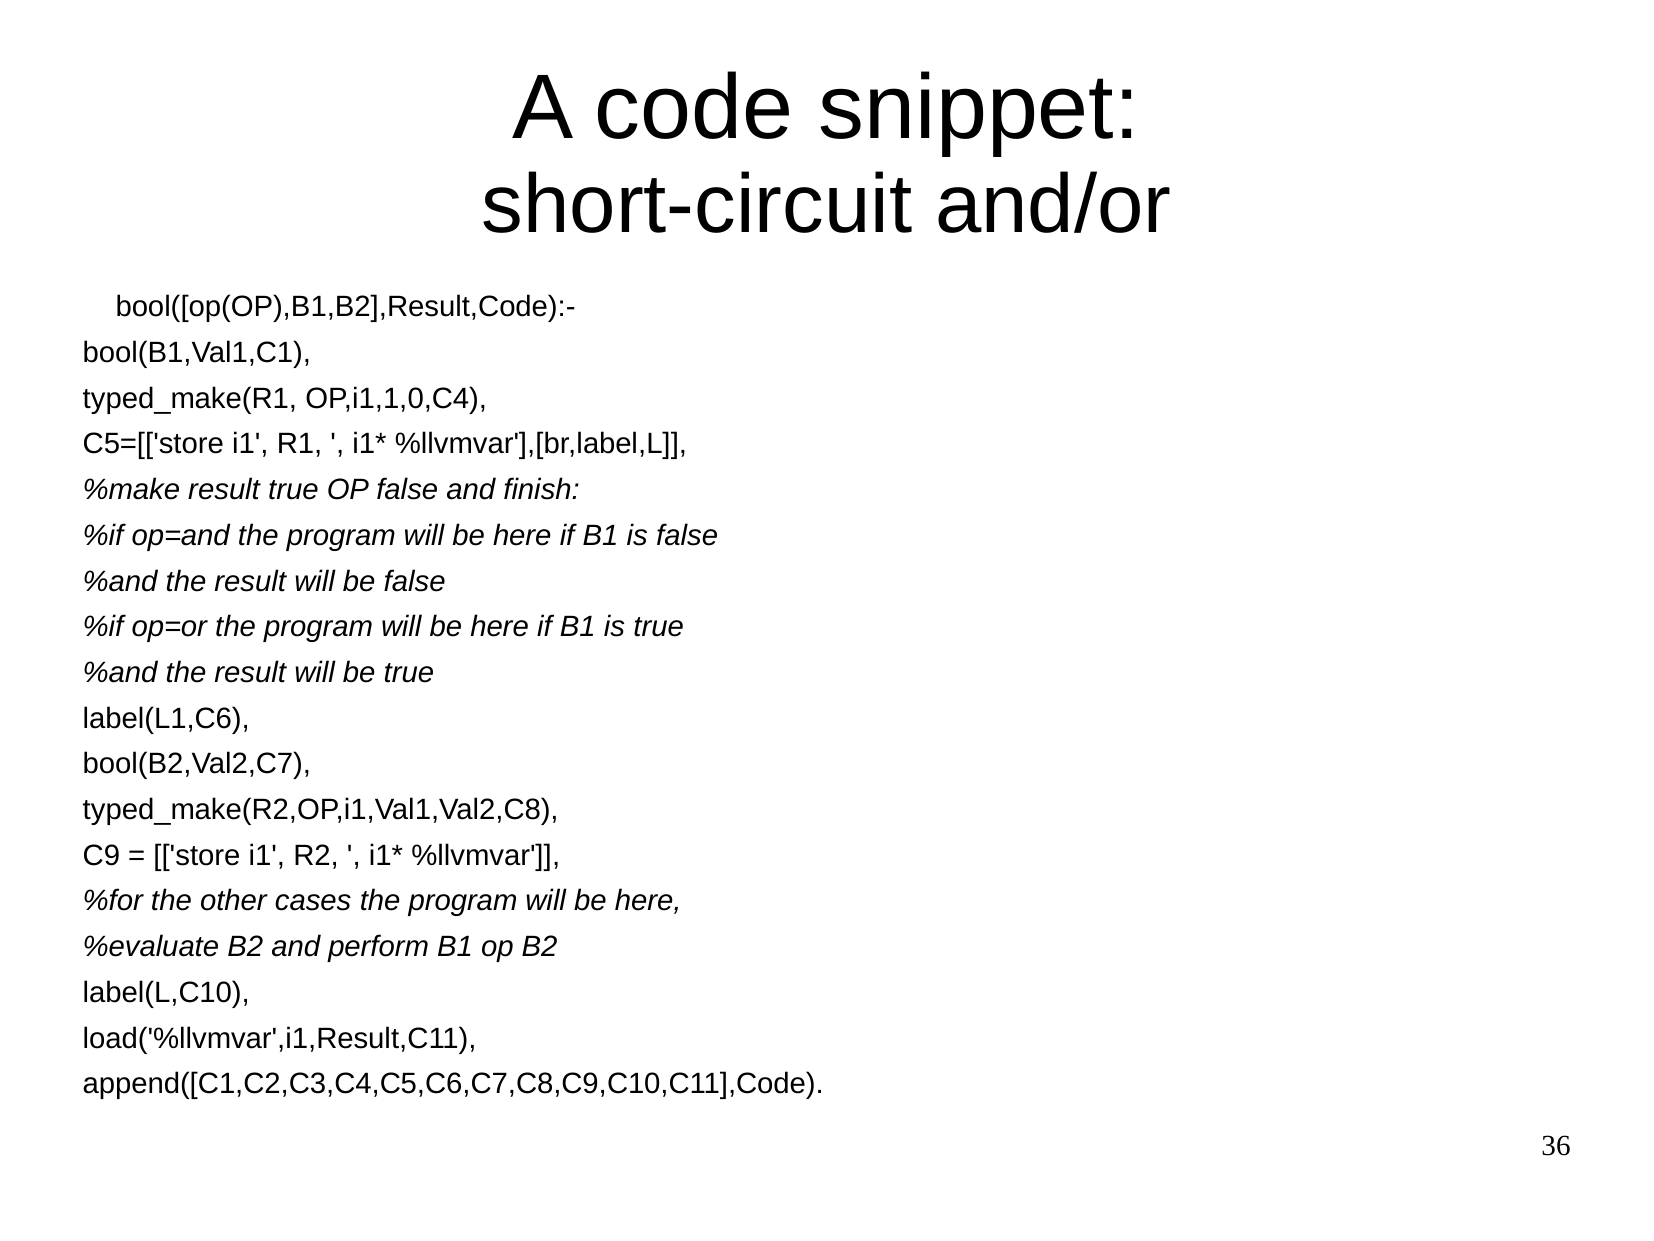

# A code snippet: short-circuit and/or
 bool([op(OP),B1,B2],Result,Code):-
bool(B1,Val1,C1),
typed_make(R1, OP,i1,1,0,C4),
C5=[['store i1', R1, ', i1* %llvmvar'],[br,label,L]],
%make result true OP false and finish:
%if op=and the program will be here if B1 is false
%and the result will be false
%if op=or the program will be here if B1 is true
%and the result will be true
label(L1,C6),
bool(B2,Val2,C7),
typed_make(R2,OP,i1,Val1,Val2,C8),
C9 = [['store i1', R2, ', i1* %llvmvar']],
%for the other cases the program will be here,
%evaluate B2 and perform B1 op B2
label(L,C10),
load('%llvmvar',i1,Result,C11),
append([C1,C2,C3,C4,C5,C6,C7,C8,C9,C10,C11],Code).
36